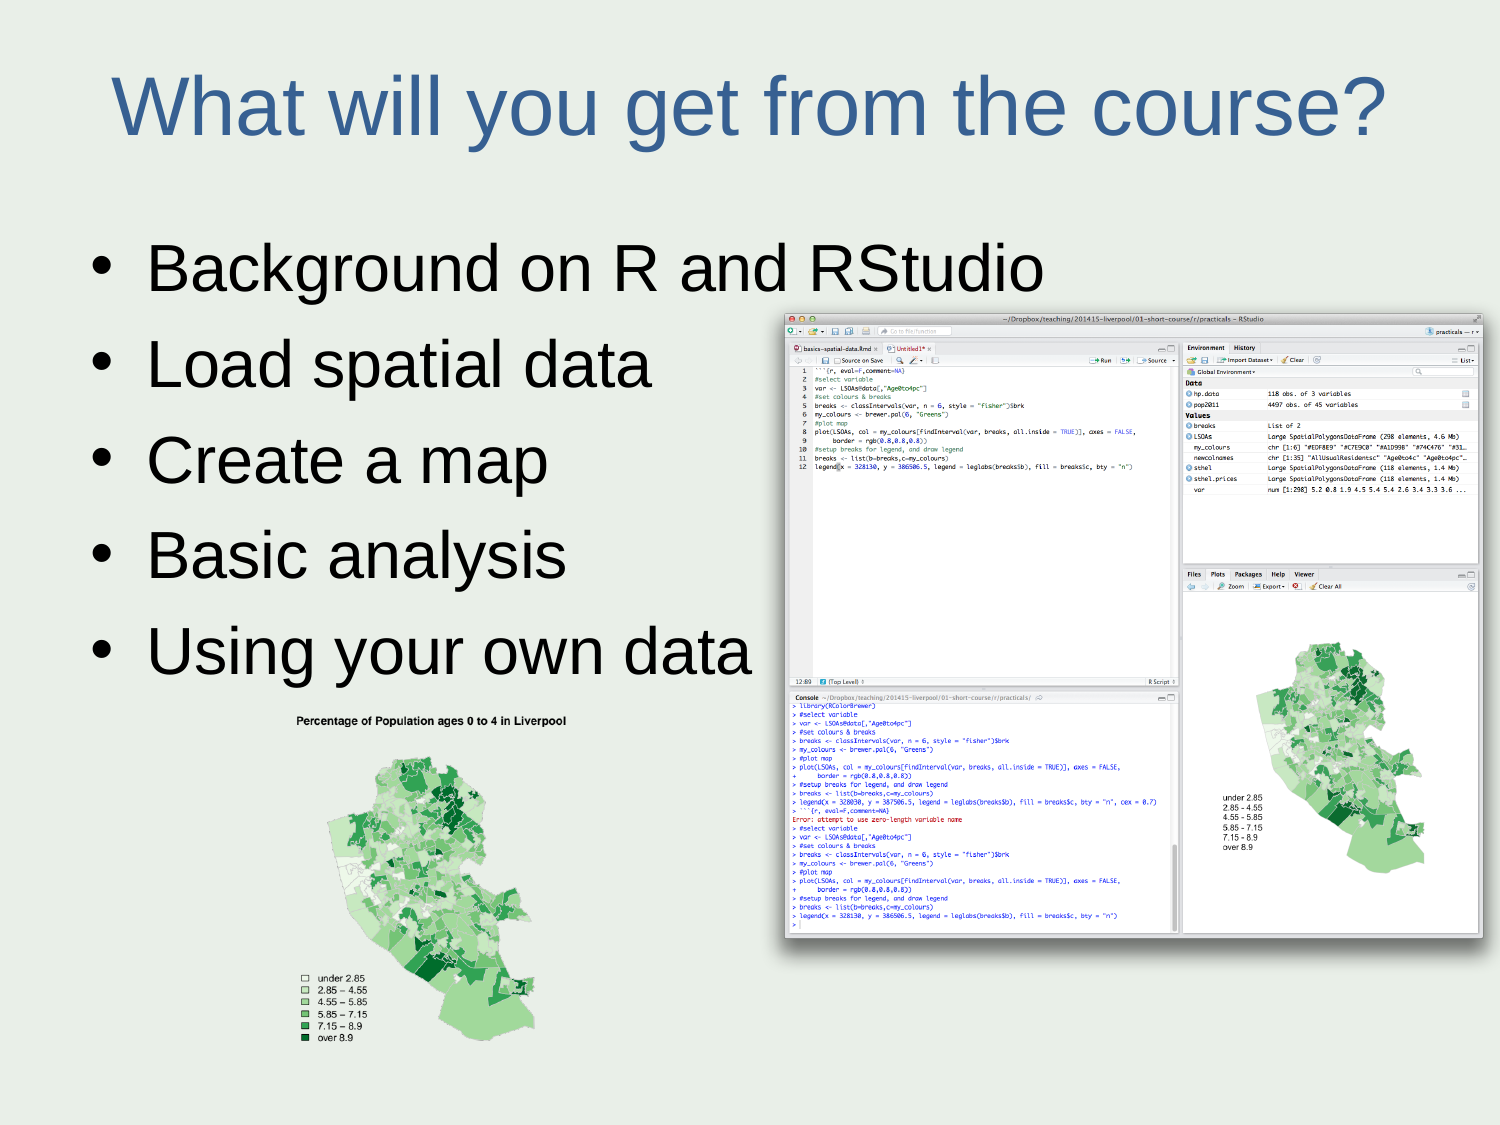

What will you get from the course?
Background on R and RStudio
Load spatial data
Create a map
Basic analysis
Using your own data